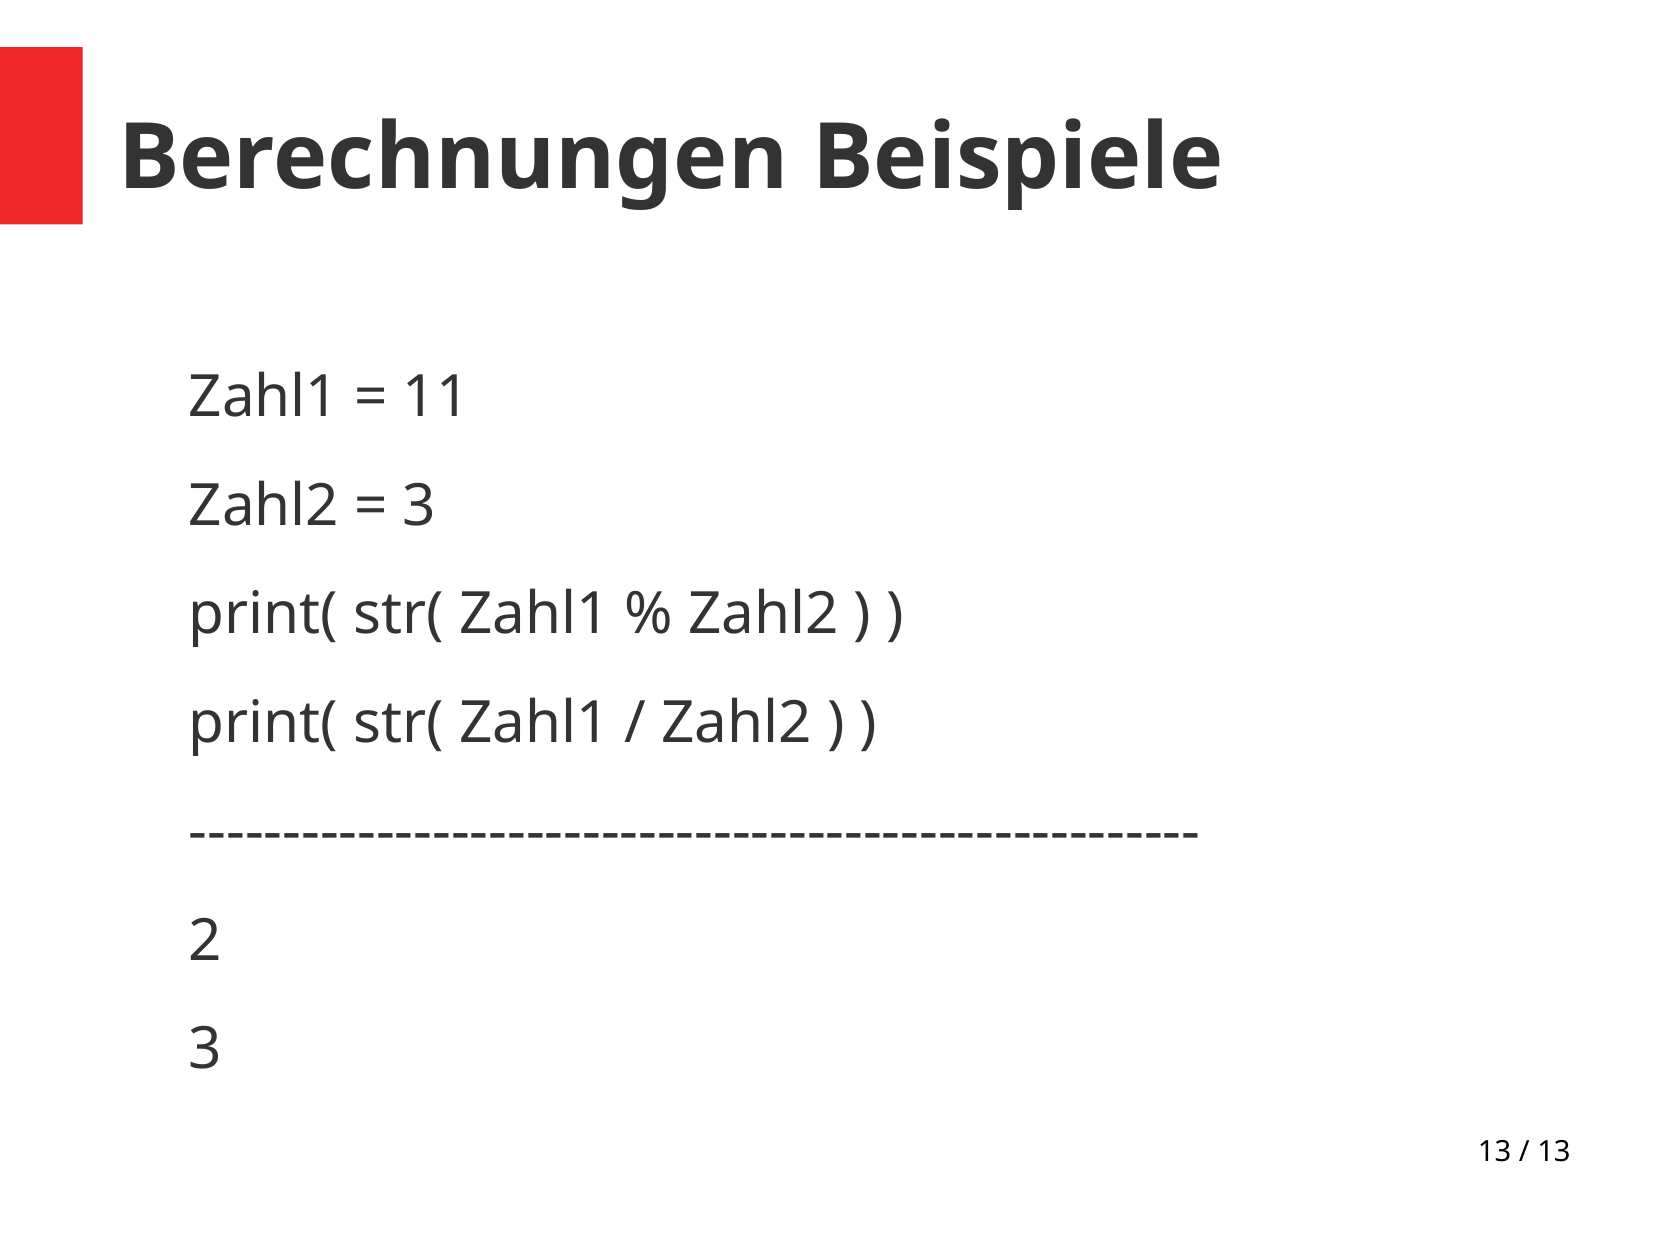

# Berechnungen Beispiele
Zahl1 = 11
Zahl2 = 3
print( str( Zahl1 % Zahl2 ) )
print( str( Zahl1 / Zahl2 ) )
------------------------------------------------------
2
3
13